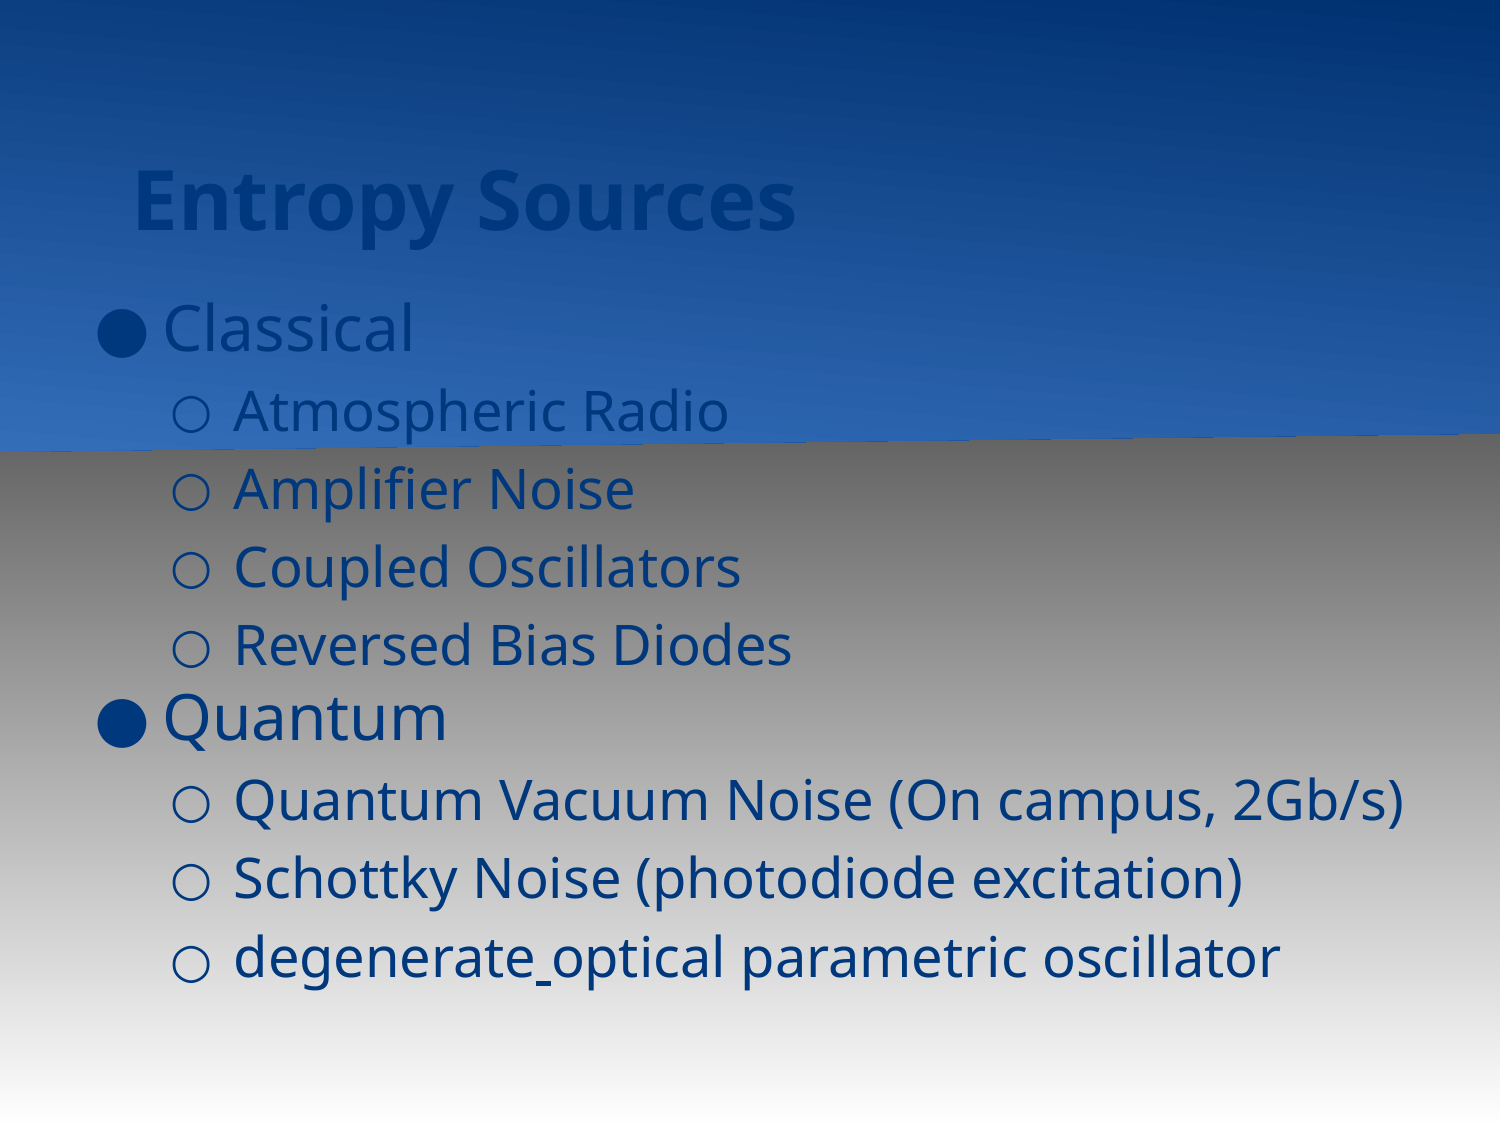

Entropy Sources
# Classical
Atmospheric Radio
Amplifier Noise
Coupled Oscillators
Reversed Bias Diodes
Quantum
Quantum Vacuum Noise (On campus, 2Gb/s)
Schottky Noise (photodiode excitation)
degenerate optical parametric oscillator